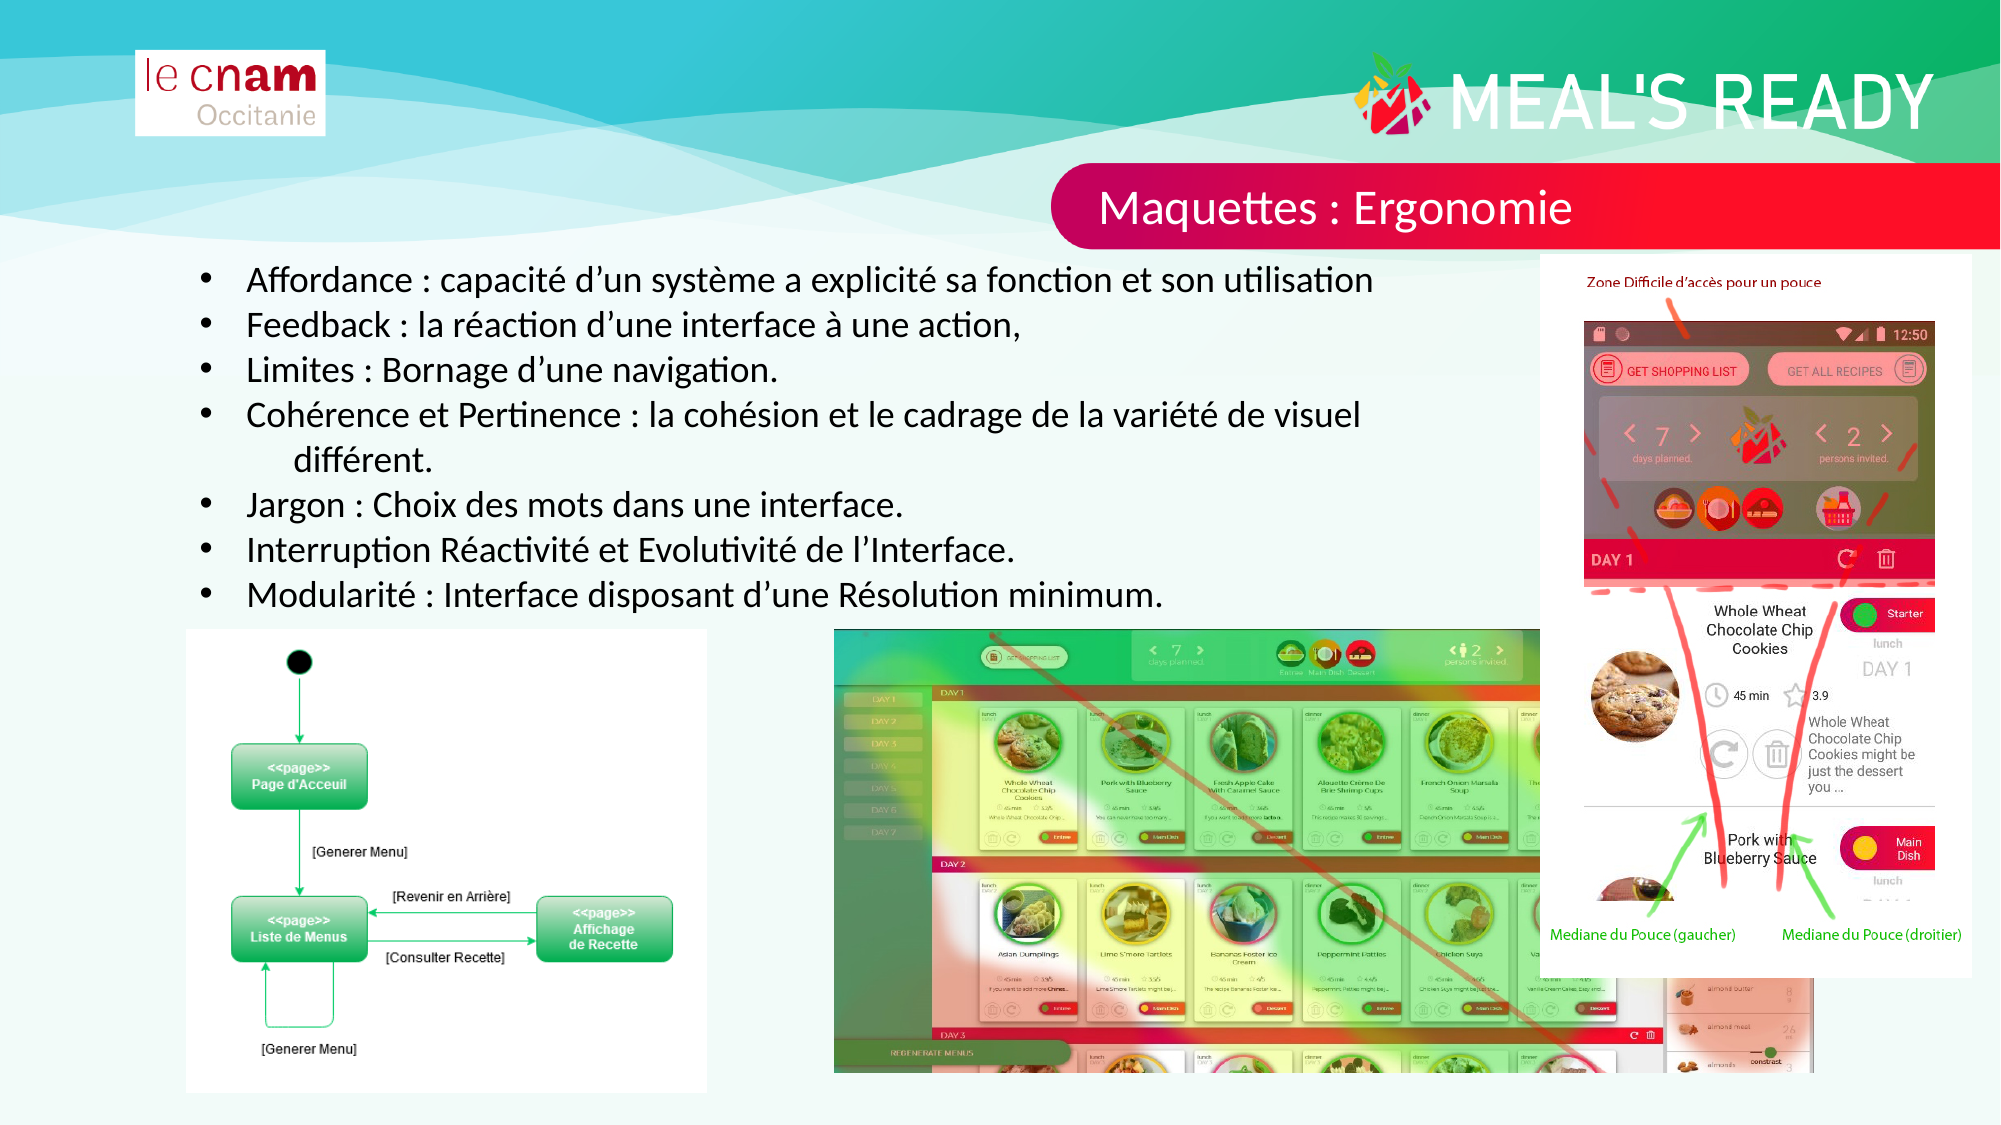

Maquettes : Ergonomie
Affordance : capacité d’un système a explicité sa fonction et son utilisation
Feedback : la réaction d’une interface à une action,
Limites : Bornage d’une navigation.
Cohérence et Pertinence : la cohésion et le cadrage de la variété de visuel différent.
Jargon : Choix des mots dans une interface.
Interruption Réactivité et Evolutivité de l’Interface.
Modularité : Interface disposant d’une Résolution minimum.